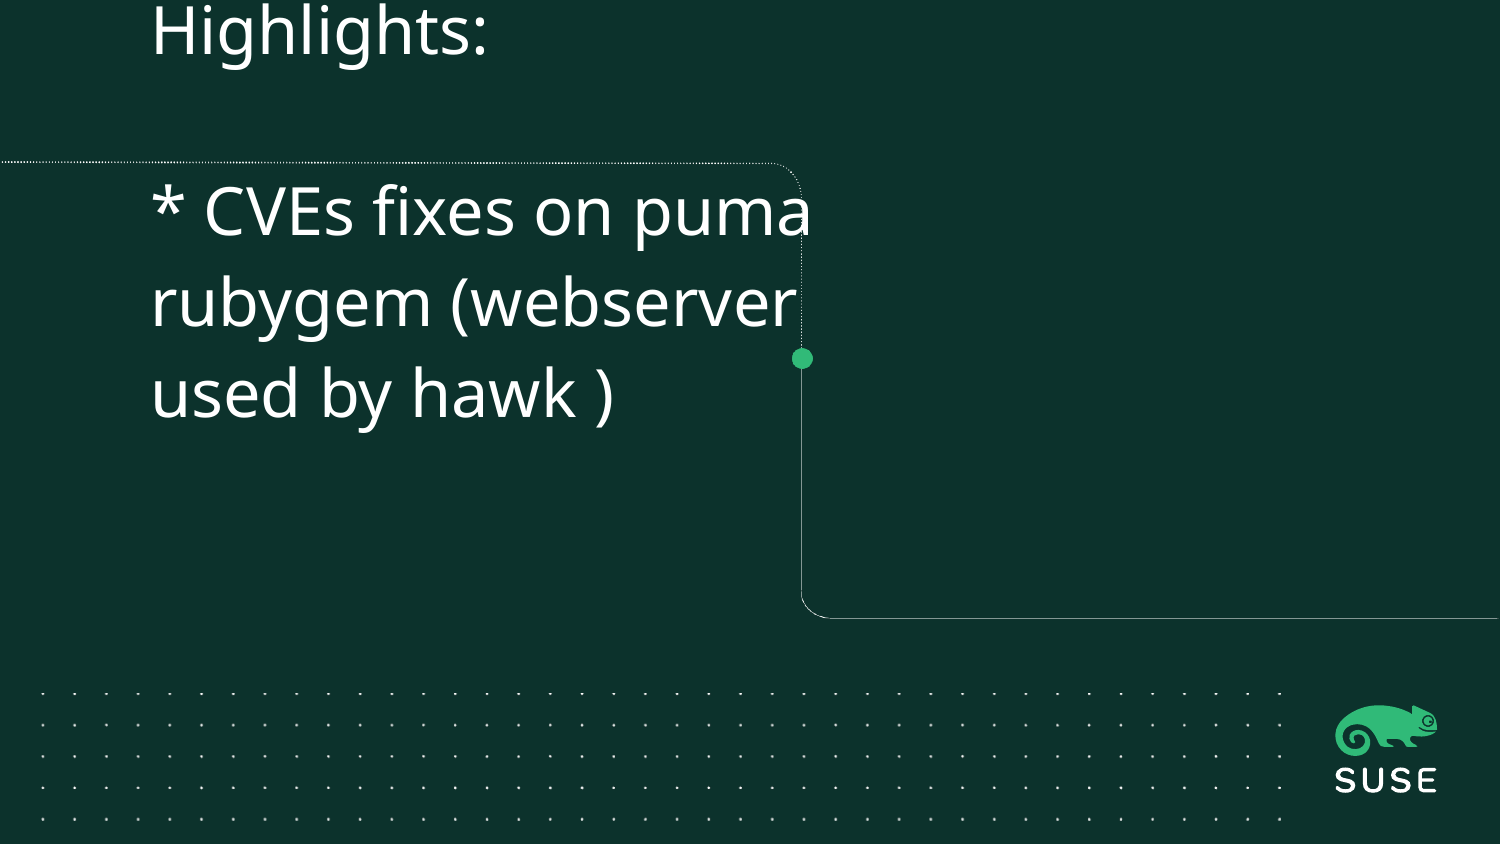

# Highlights: * CVEs fixes on puma rubygem (webserver used by hawk )